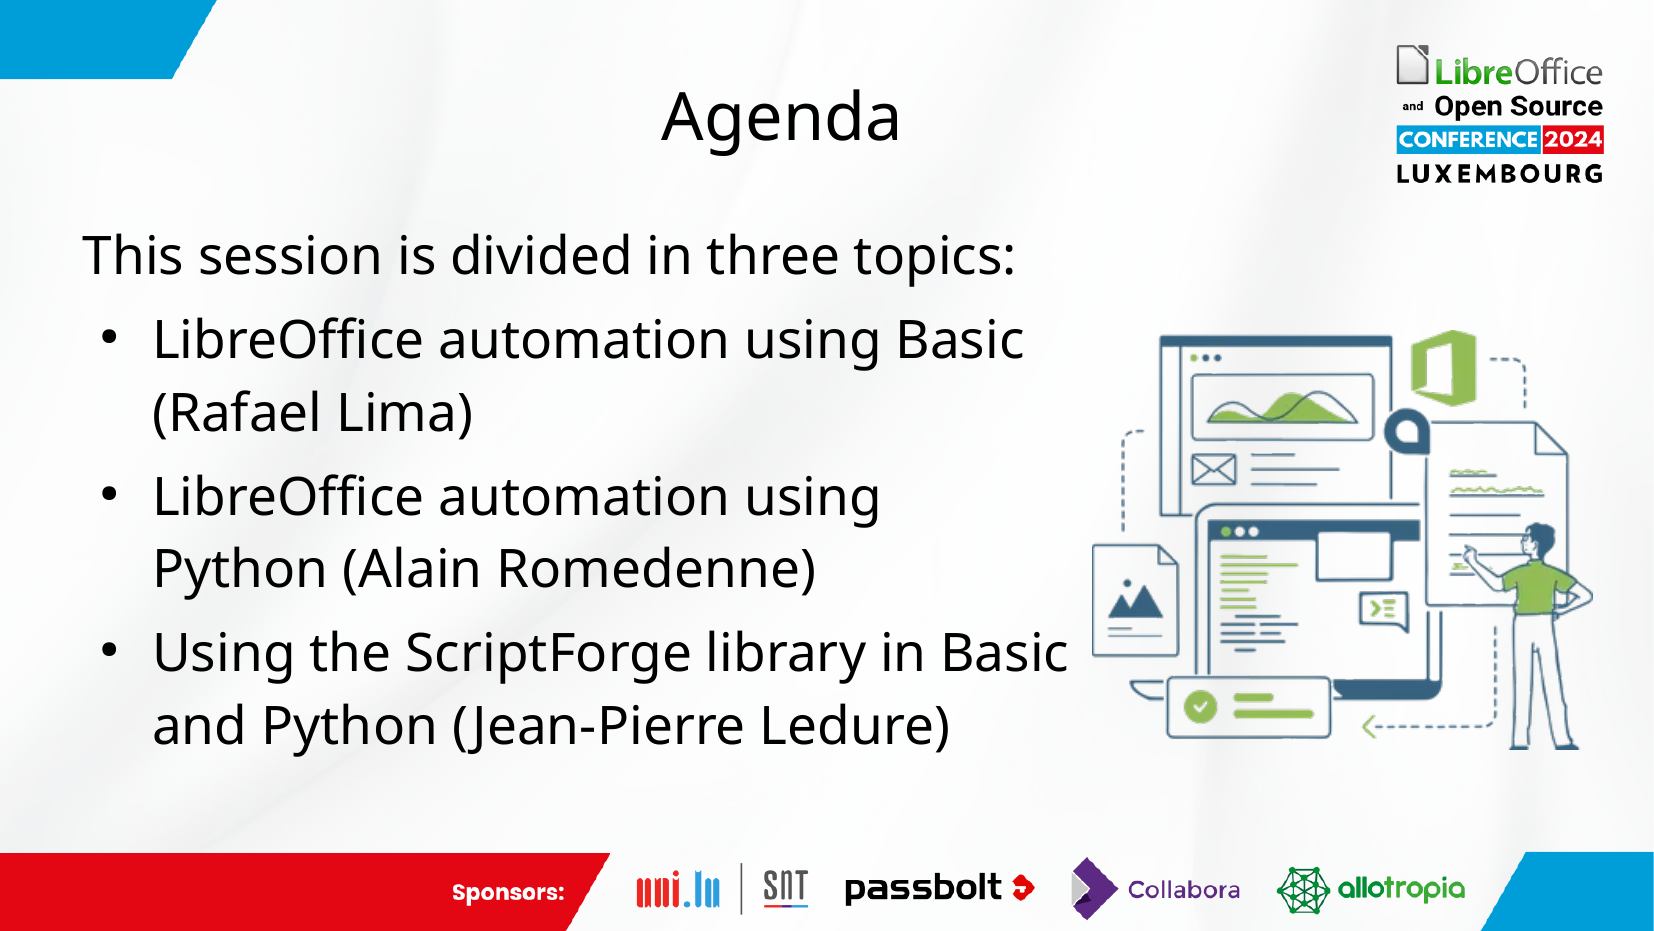

# Agenda
This session is divided in three topics:
LibreOffice automation using Basic (Rafael Lima)
LibreOffice automation using Python (Alain Romedenne)
Using the ScriptForge library in Basic and Python (Jean-Pierre Ledure)